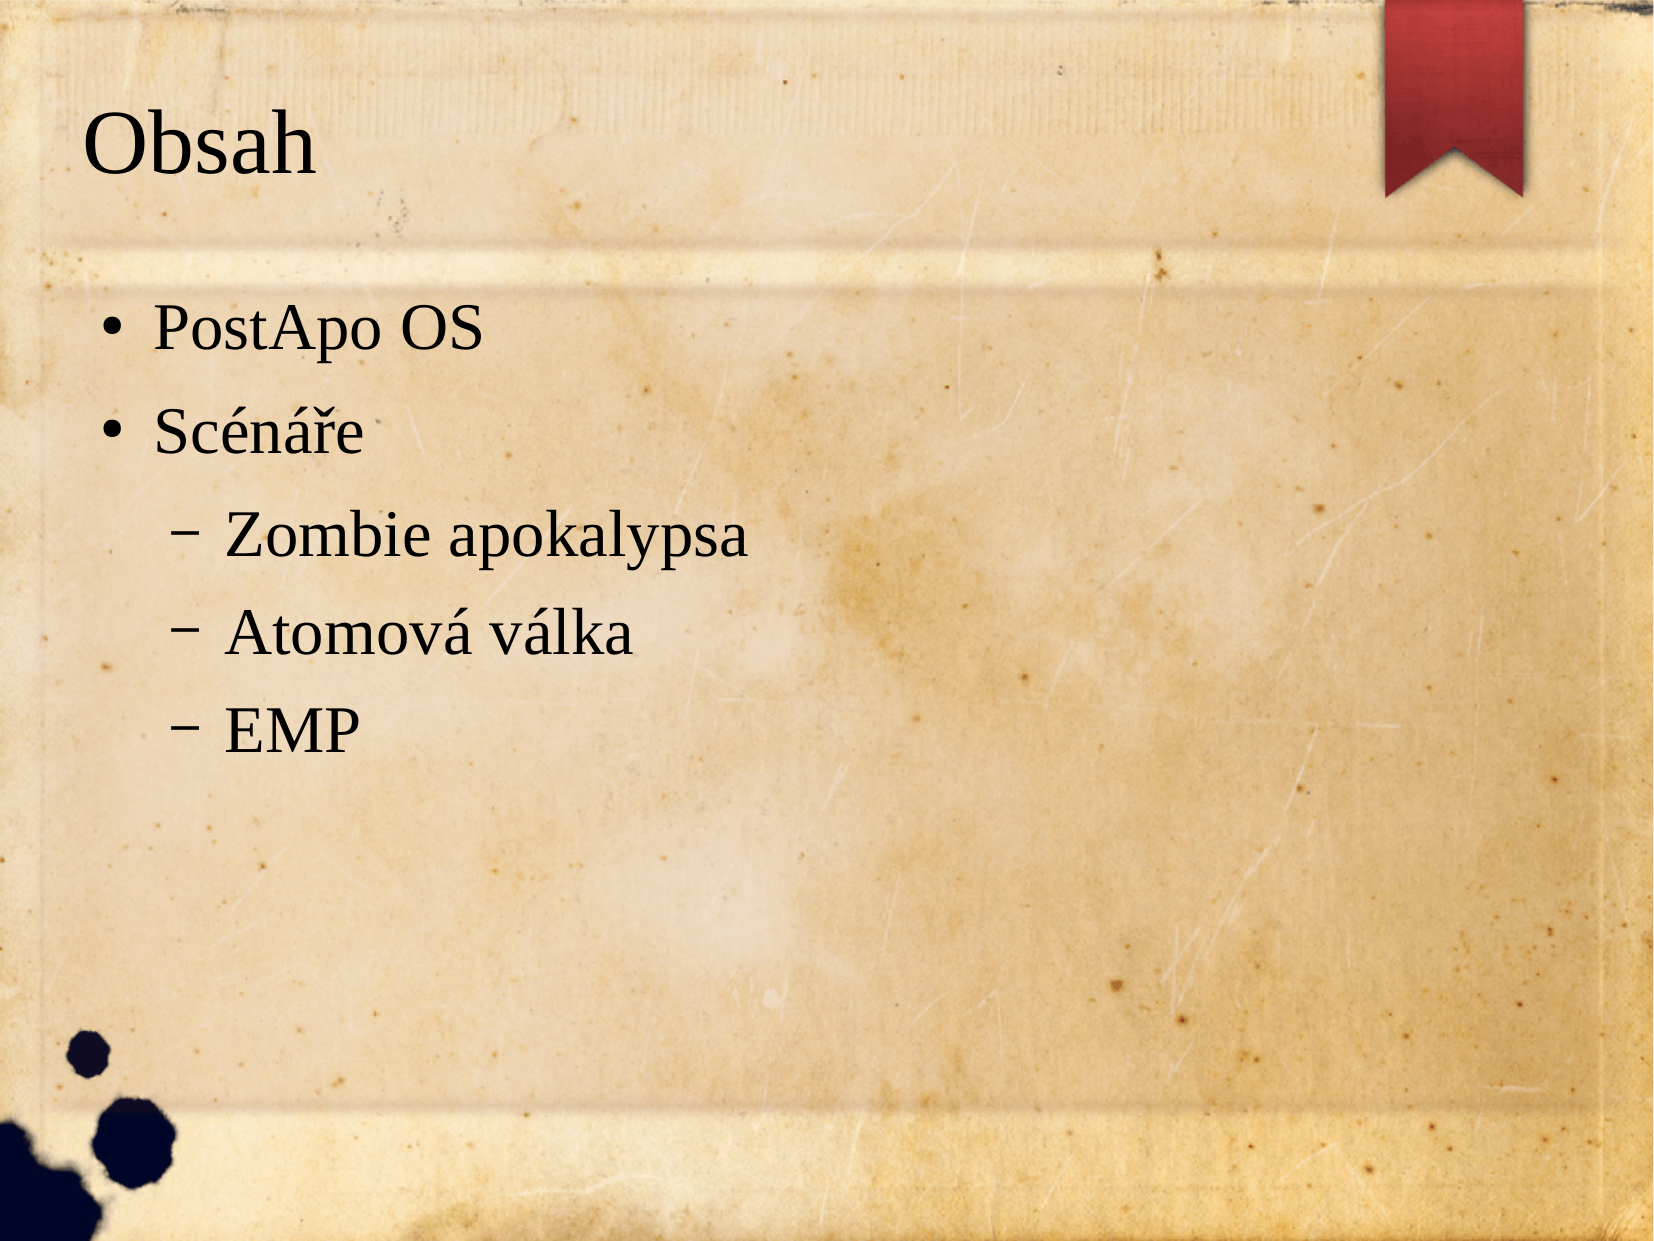

# Obsah
PostApo OS
Scénáře
Zombie apokalypsa
Atomová válka
EMP